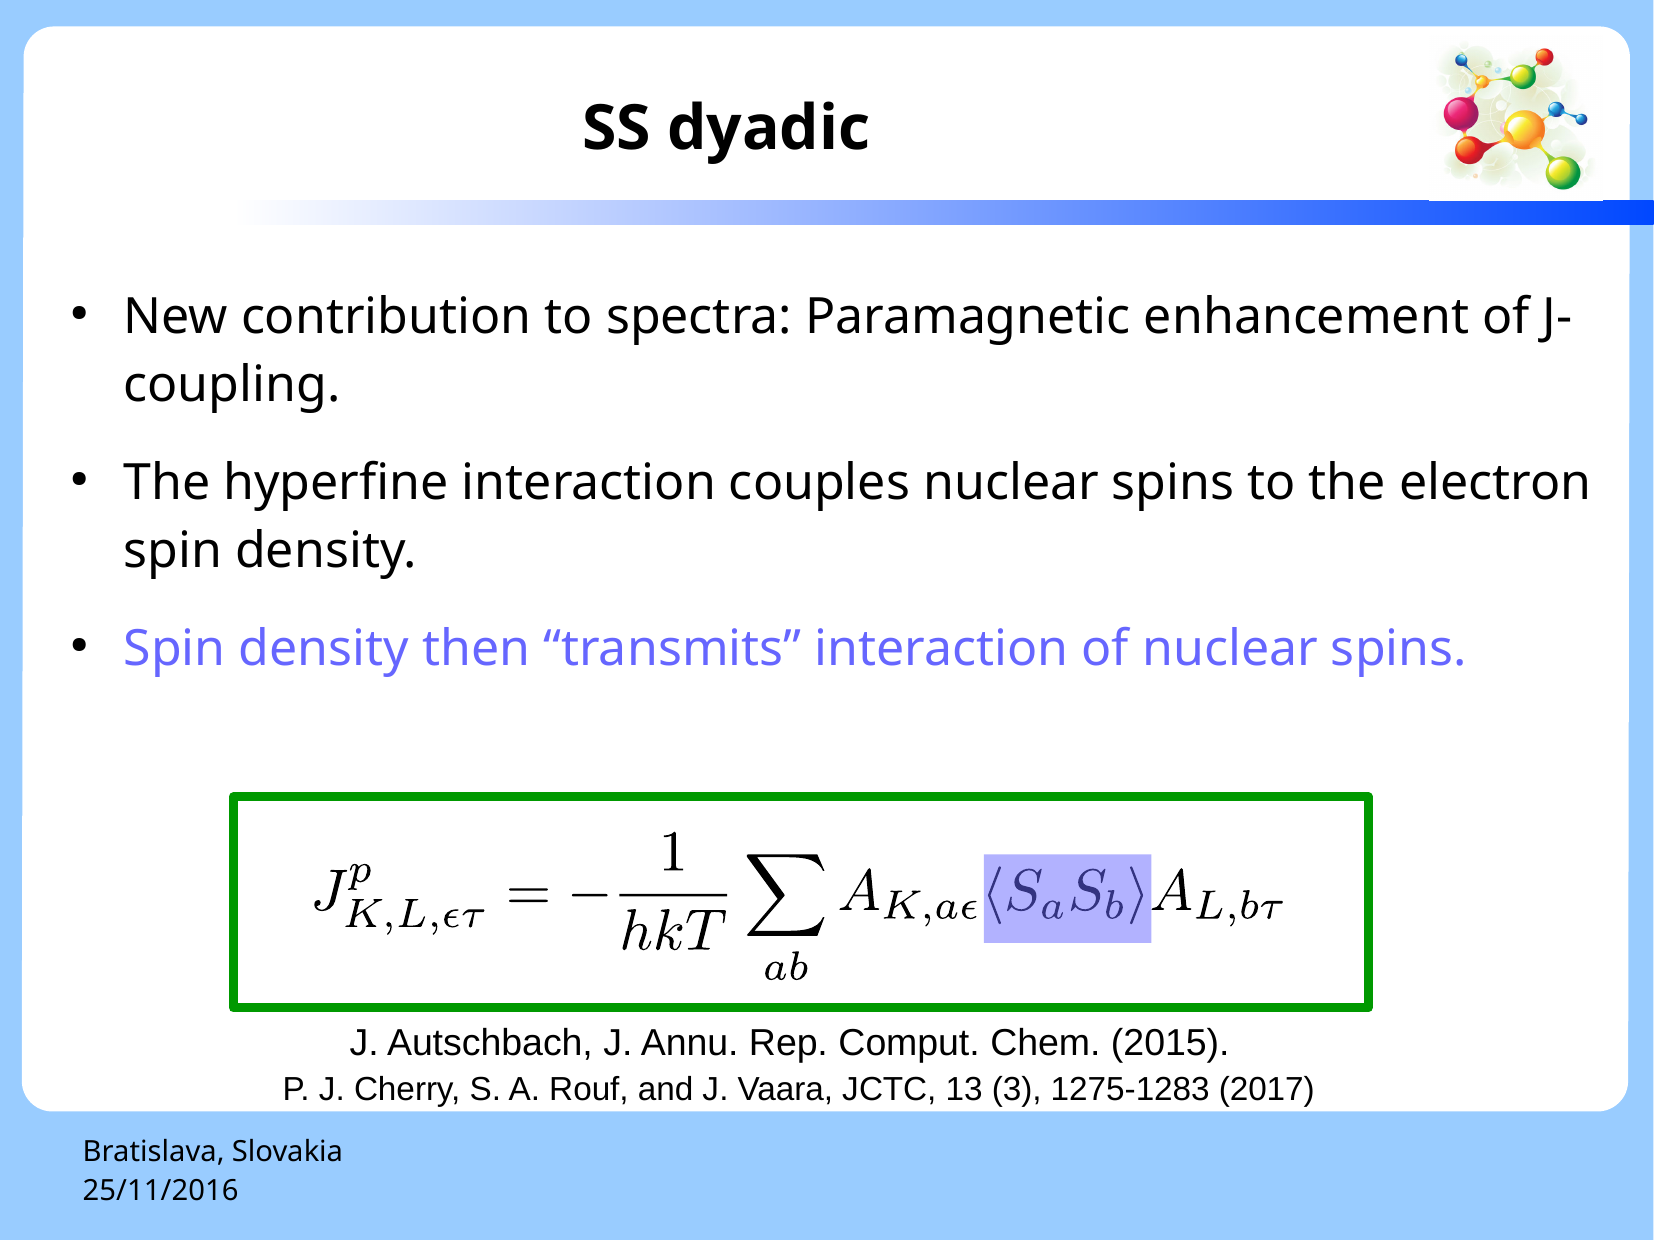

# SS dyadic
New contribution to spectra: Paramagnetic enhancement of J-coupling.
The hyperfine interaction couples nuclear spins to the electron spin density.
Spin density then “transmits” interaction of nuclear spins.
J. Autschbach, J. Annu. Rep. Comput. Chem. (2015).
P. J. Cherry, S. A. Rouf, and J. Vaara, JCTC, 13 (3), 1275-1283 (2017)